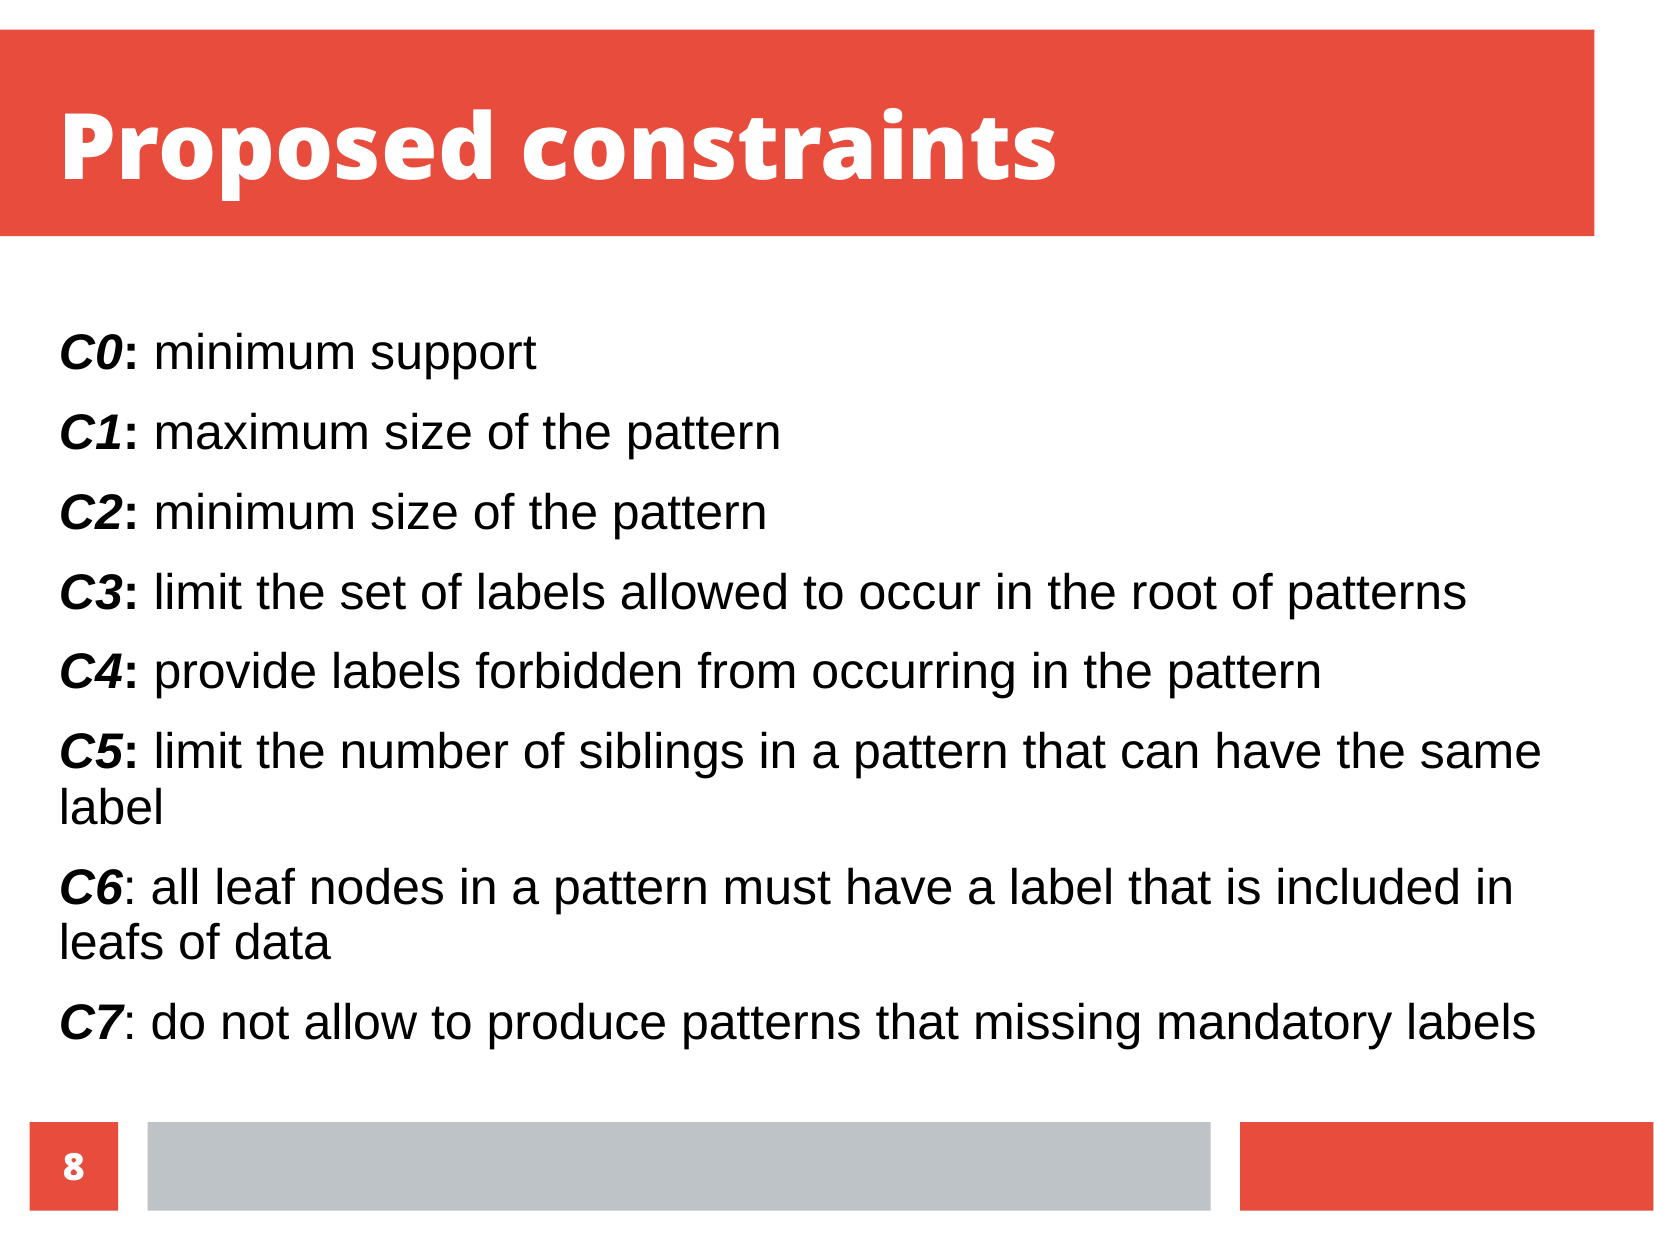

# Proposed constraints
C0: minimum support
C1: maximum size of the pattern
C2: minimum size of the pattern
C3: limit the set of labels allowed to occur in the root of patterns
C4: provide labels forbidden from occurring in the pattern
C5: limit the number of siblings in a pattern that can have the same label
C6: all leaf nodes in a pattern must have a label that is included in leafs of data
C7: do not allow to produce patterns that missing mandatory labels
8